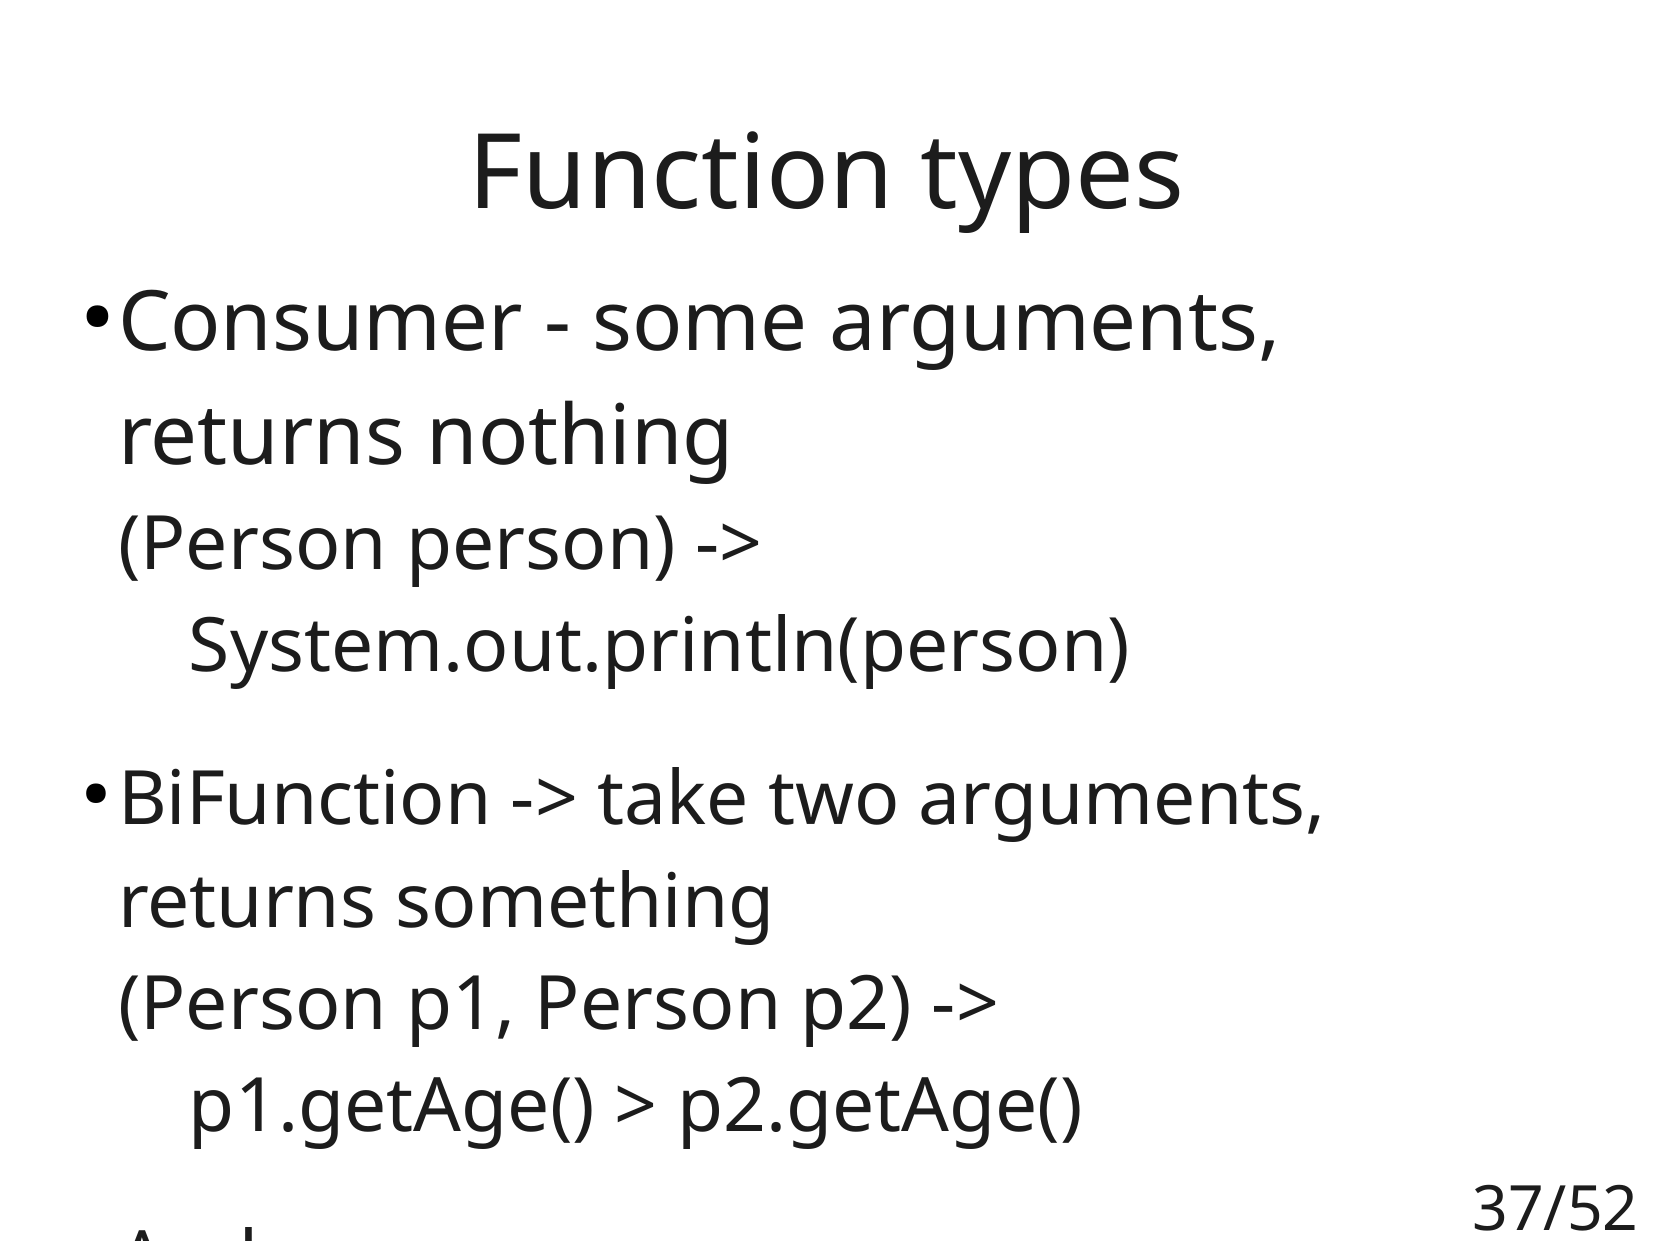

# Function types
Consumer - some arguments,
returns nothing
(Person person) ->
System.out.println(person)
BiFunction -> take two arguments,
returns something
(Person p1, Person p2) ->
p1.getAge() > p2.getAge()
And many more.....